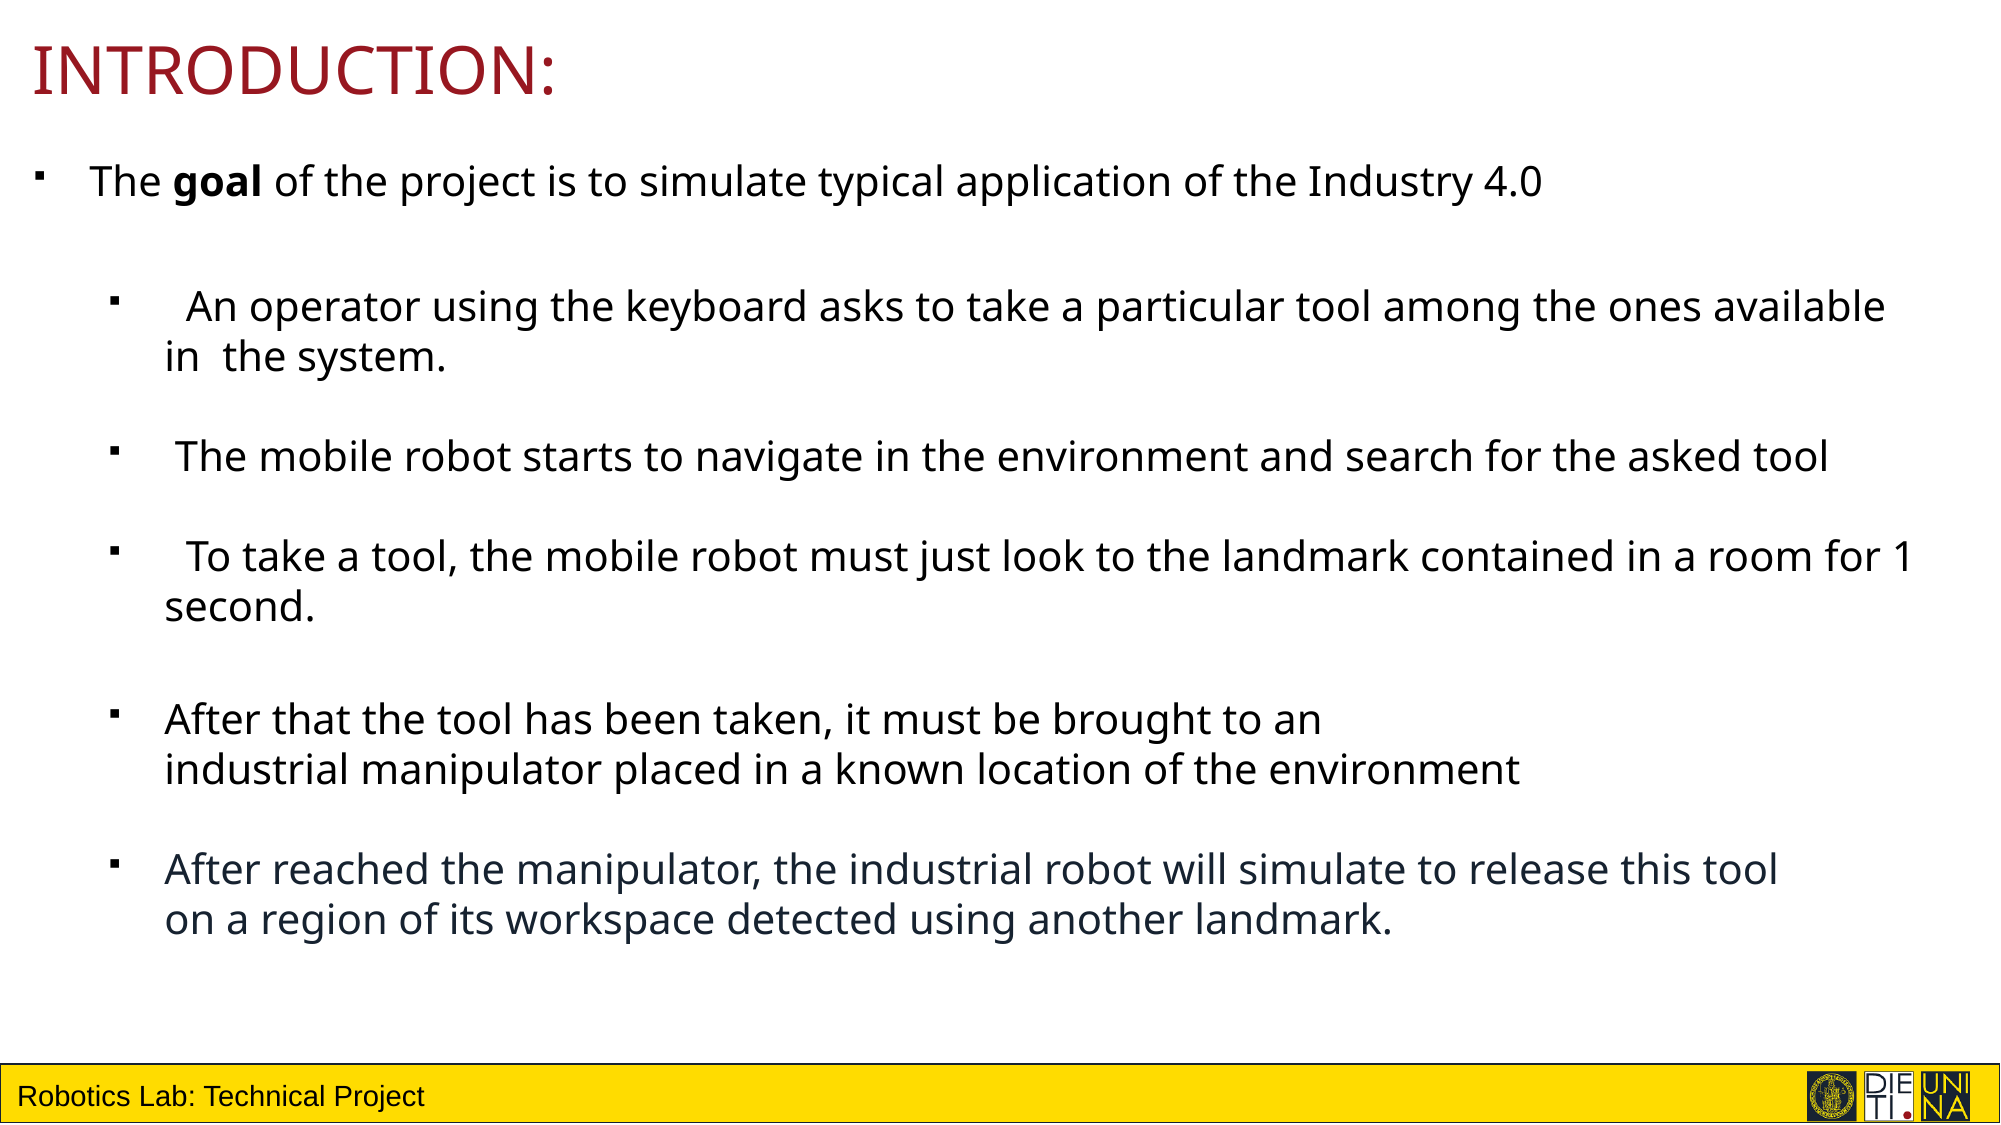

INTRODUCTION:
The goal of the project is to simulate typical application of the Industry 4.0
  An operator using the keyboard asks to take a particular tool among the ones available in  the system.
 The mobile robot starts to navigate in the environment and search for the asked tool
  To take a tool, the mobile robot must just look to the landmark contained in a room for 1 second.
After that the tool has been taken, it must be brought to an  industrial manipulator placed in a known location of the environment
After reached the manipulator, the industrial robot will simulate to release this tool on a region of its workspace detected using another landmark.
Robotics Lab: Technical Project